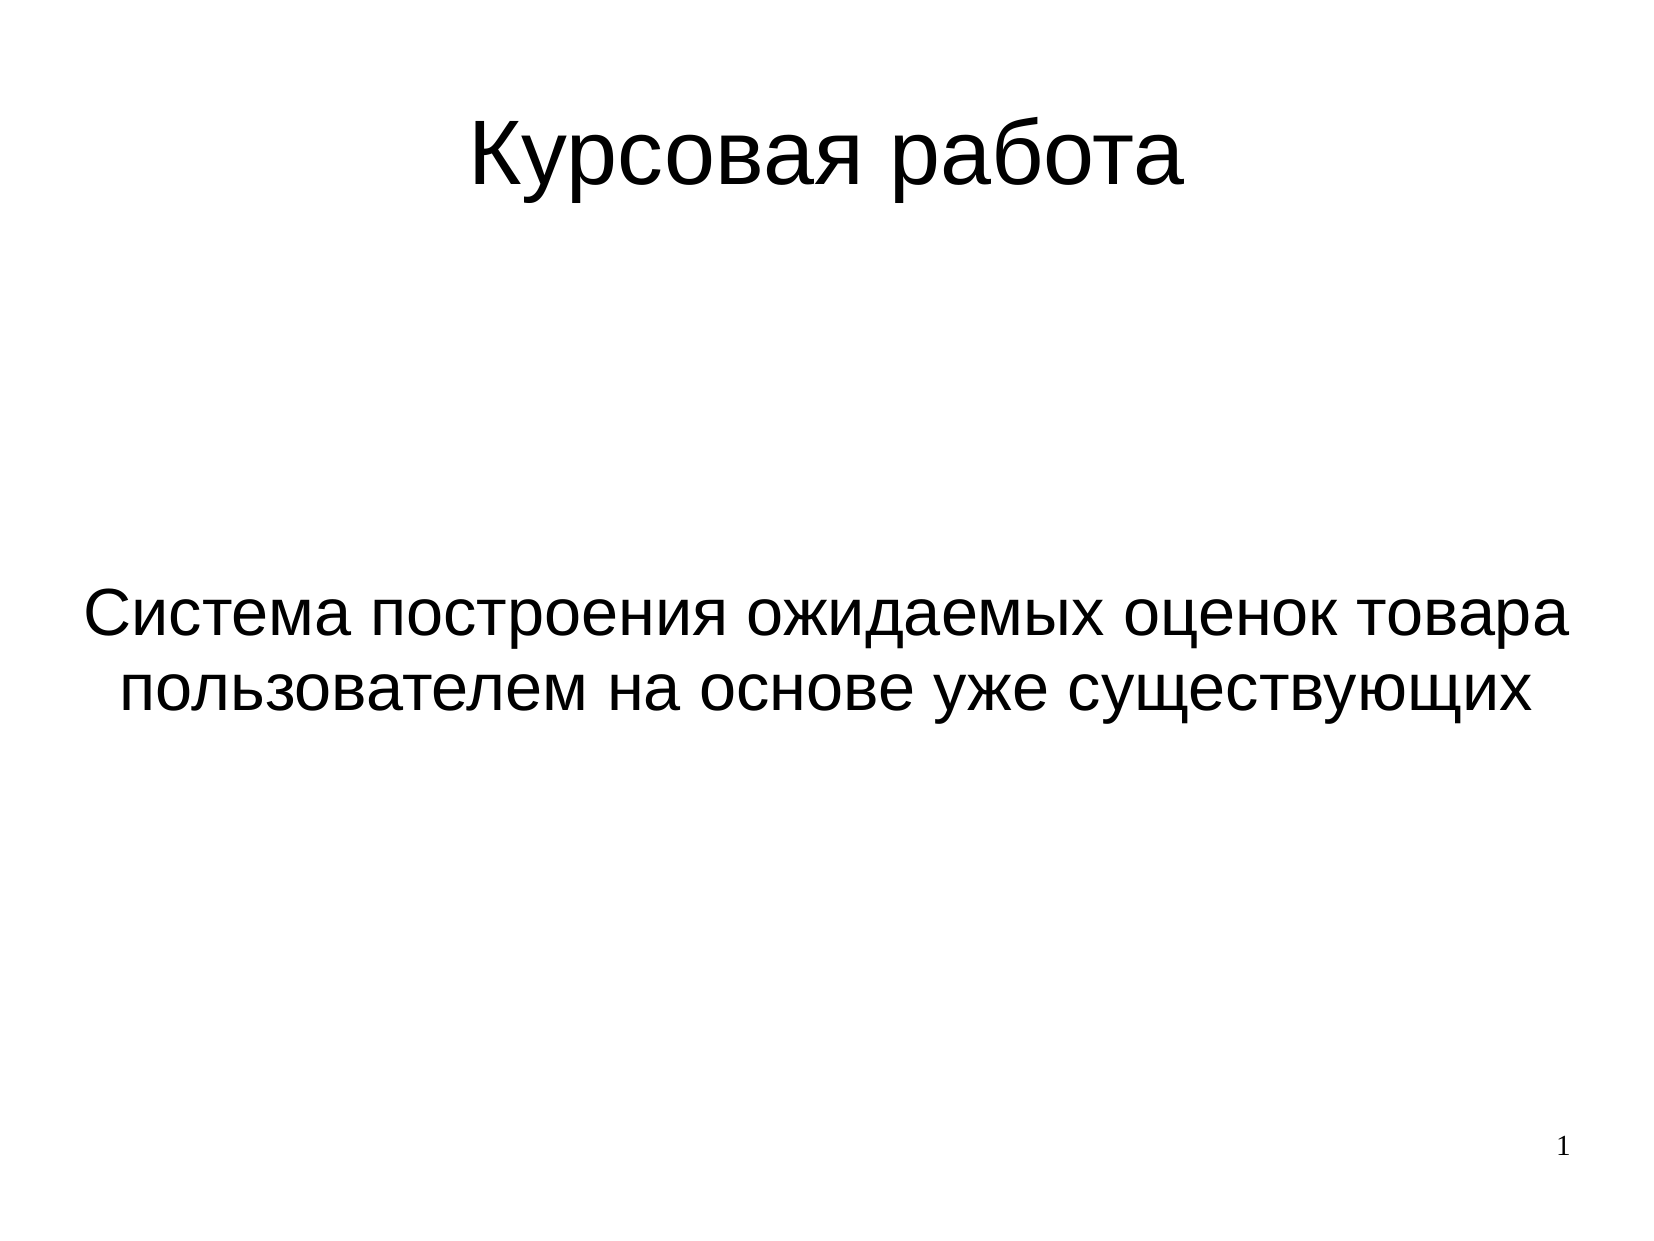

# Курсовая работа
Система построения ожидаемых оценок товара пользователем на основе уже существующих
1